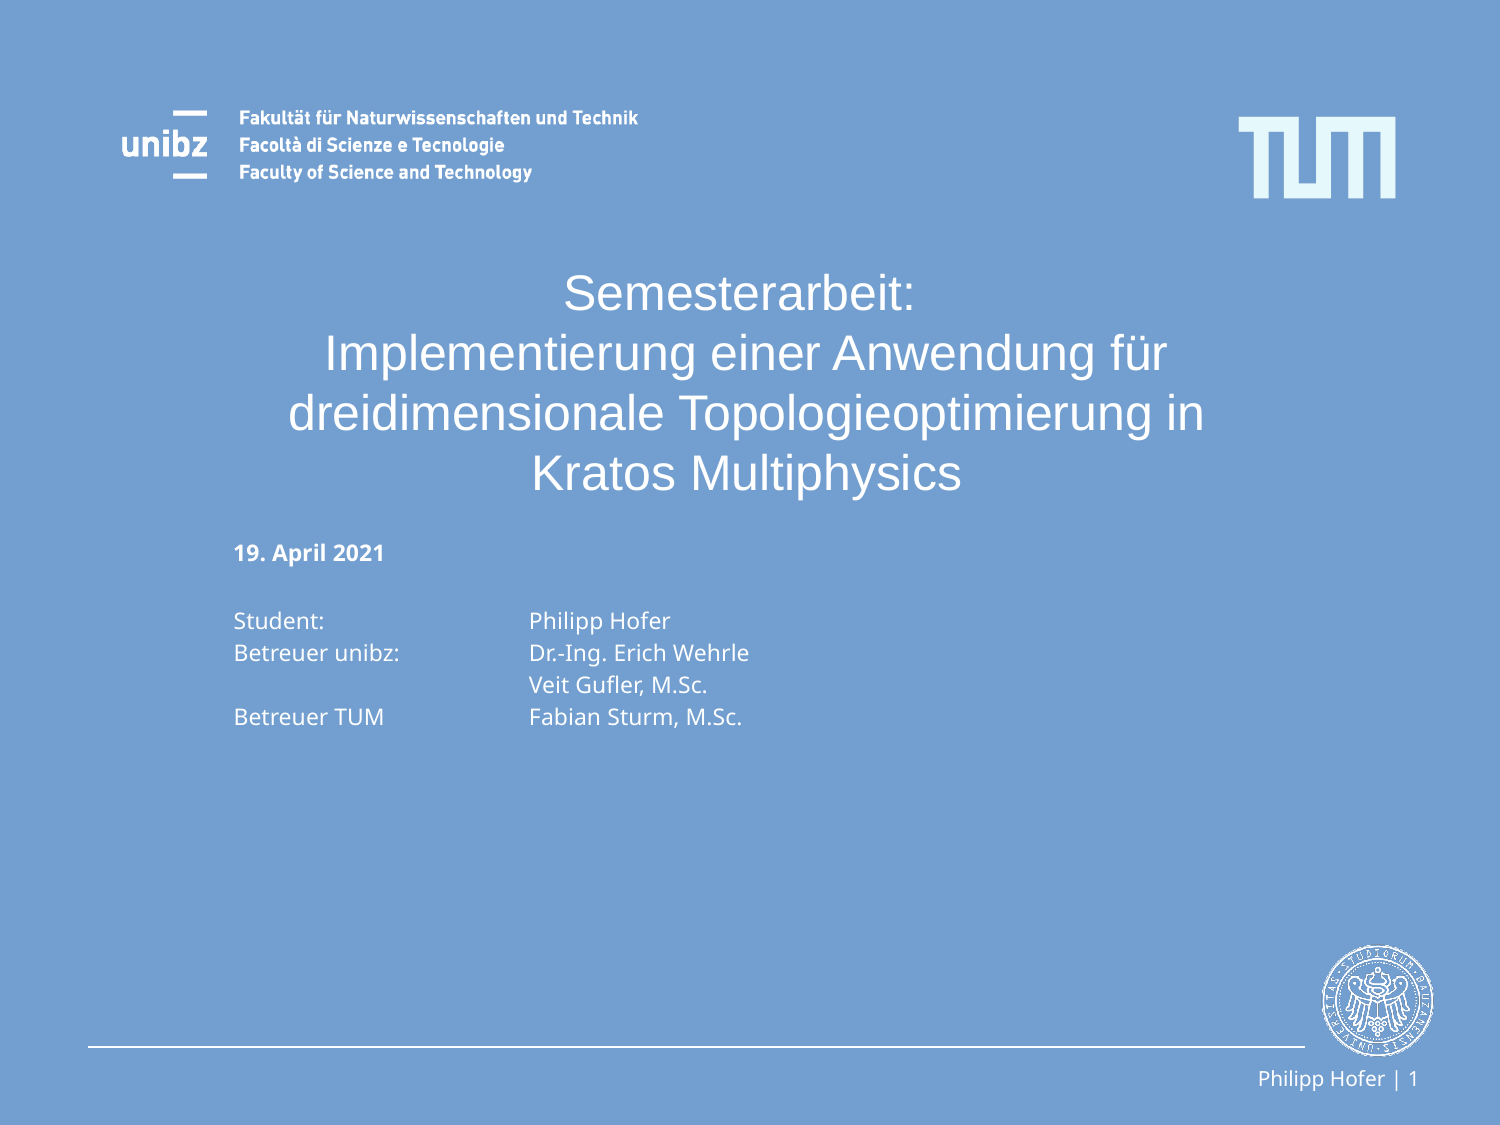

Semesterarbeit:
Implementierung einer Anwendung für dreidimensionale Topologieoptimierung in Kratos Multiphysics
19. April 2021
Student:			Philipp Hofer
Betreuer unibz: 		Dr.-Ing. Erich Wehrle
				Veit Gufler, M.Sc.
Betreuer TUM		Fabian Sturm, M.Sc.